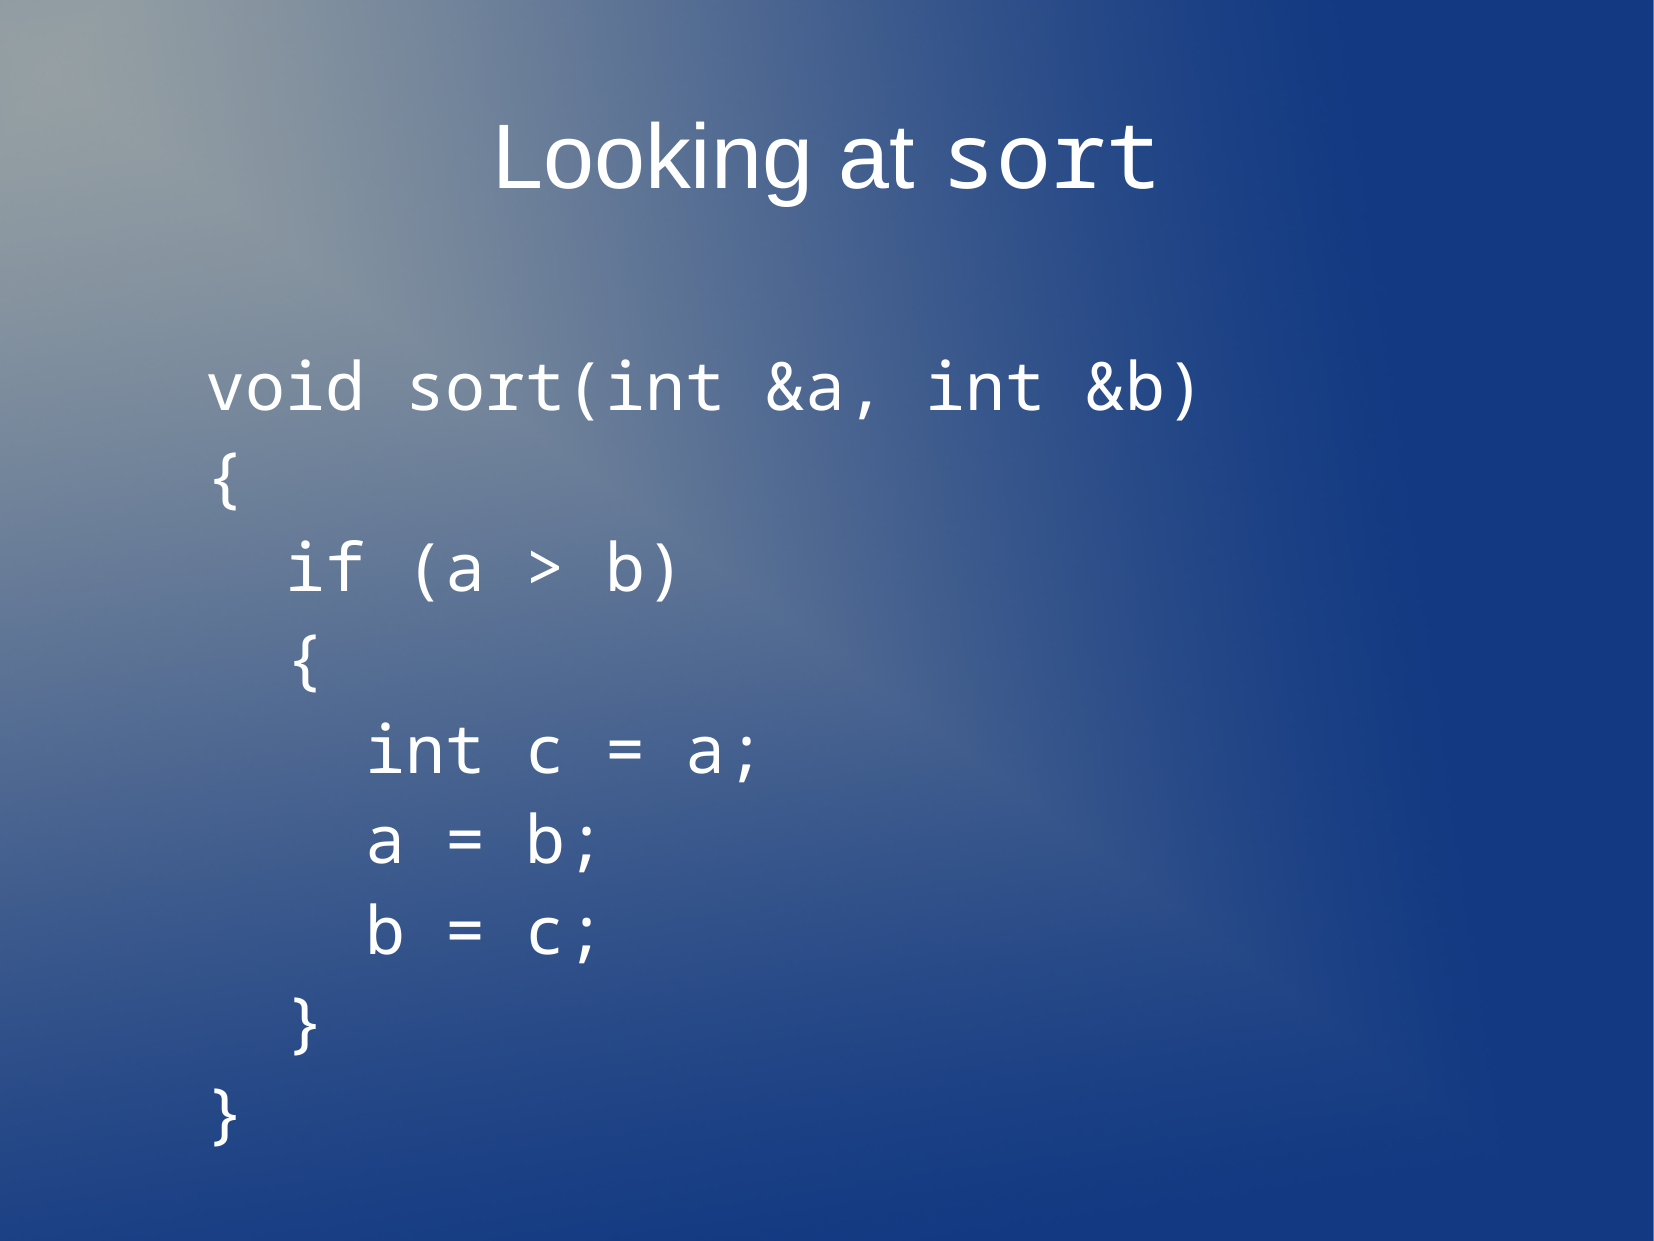

# Looking at sort
void sort(int &a, int &b)
{
 if (a > b)
 {
 int c = a;
 a = b;
 b = c;
 }
}
This works, but is not generic